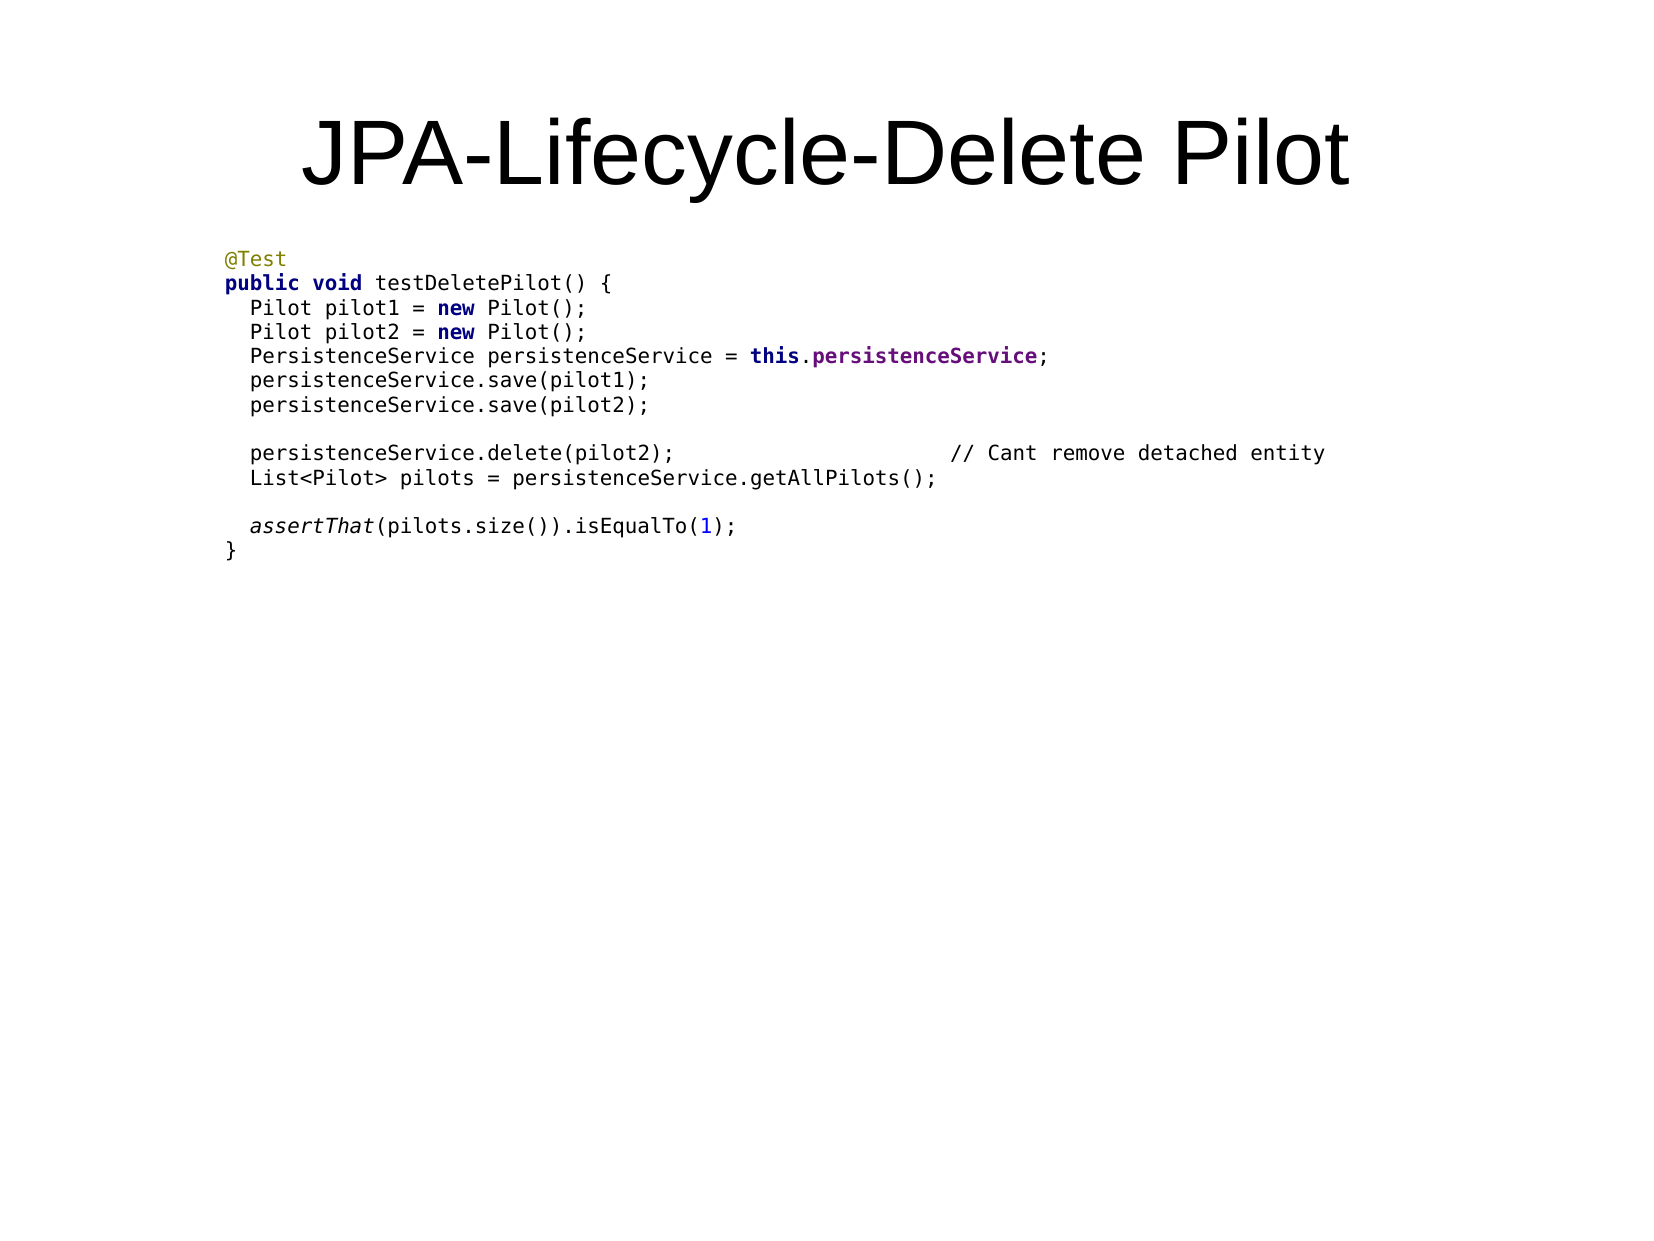

# JPA-Lifecycle-Delete Pilot
@Test
public void testDeletePilot() {
 Pilot pilot1 = new Pilot();
 Pilot pilot2 = new Pilot();
 PersistenceService persistenceService = this.persistenceService;
 persistenceService.save(pilot1);
 persistenceService.save(pilot2);
 persistenceService.delete(pilot2); // Cant remove detached entity
 List<Pilot> pilots = persistenceService.getAllPilots();
 assertThat(pilots.size()).isEqualTo(1);
}